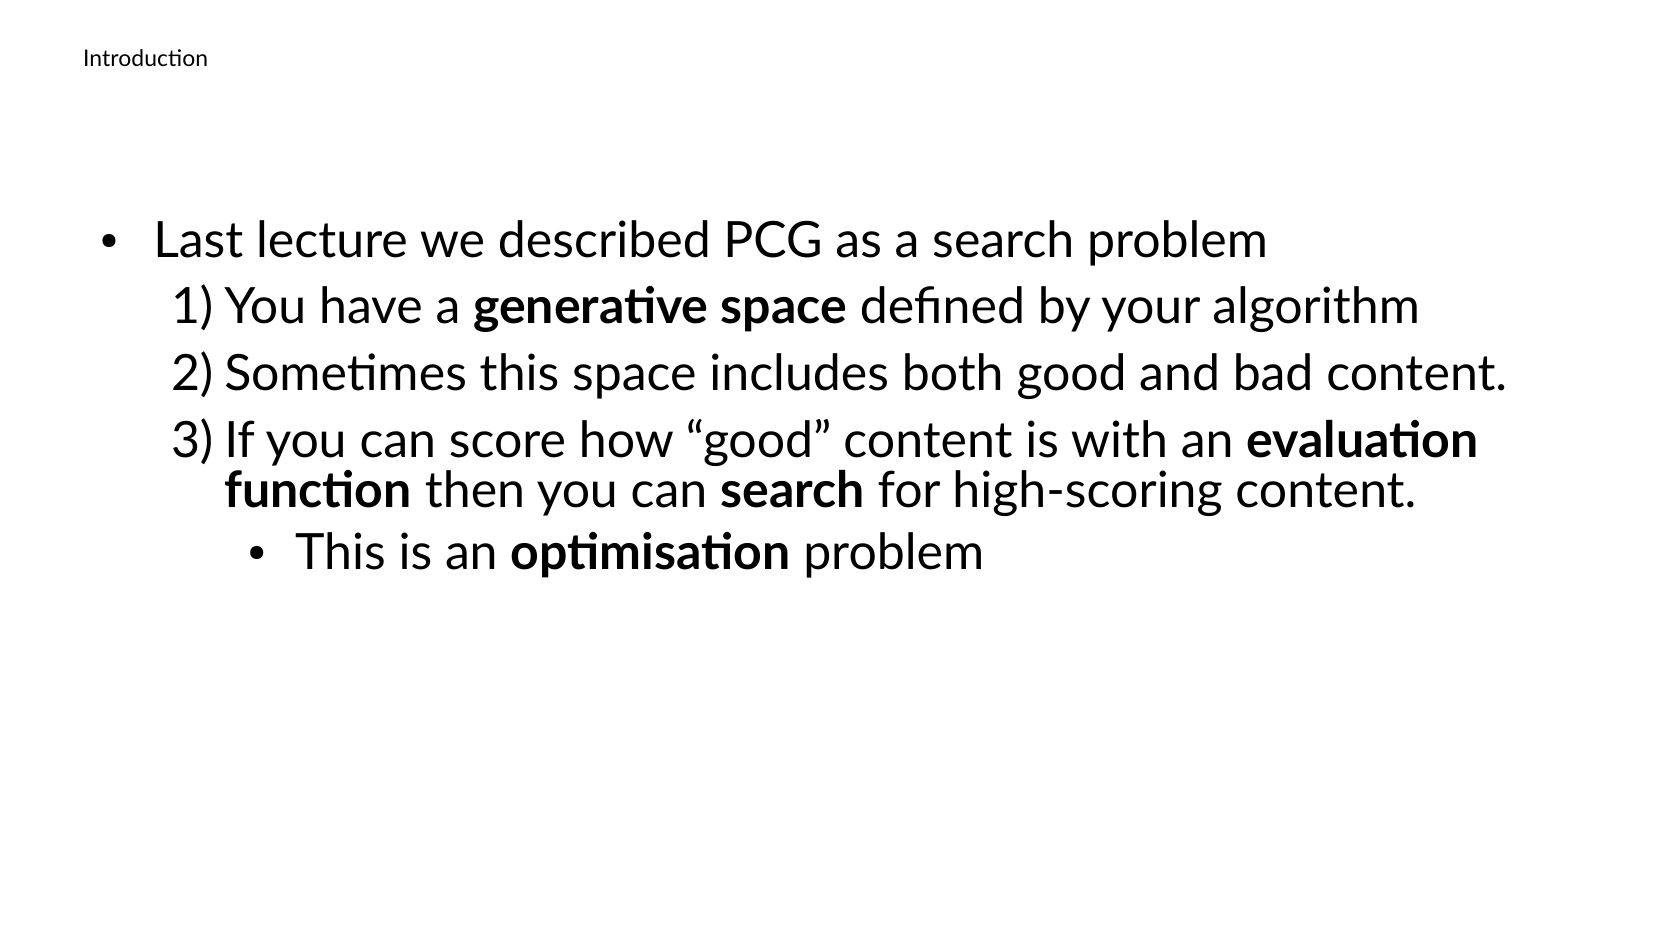

# Introduction
Last lecture we described PCG as a search problem
You have a generative space defined by your algorithm
Sometimes this space includes both good and bad content.
If you can score how “good” content is with an evaluation function then you can search for high-scoring content.
This is an optimisation problem